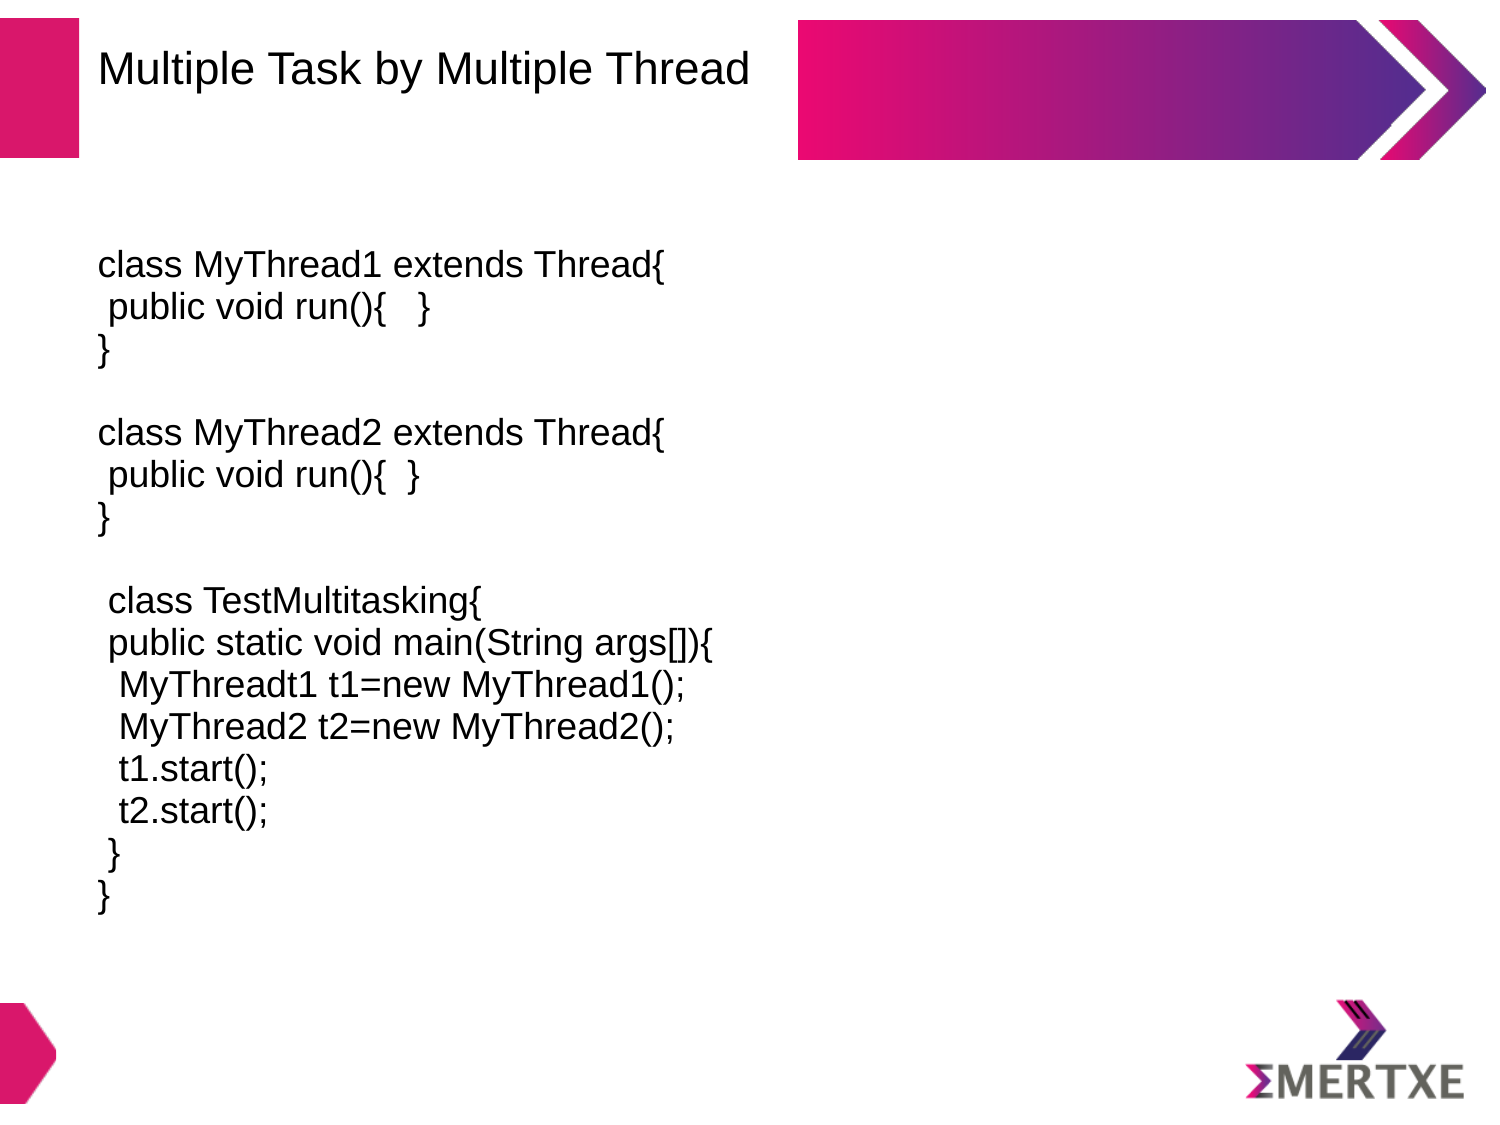

Multiple Task by Multiple Thread
class MyThread1 extends Thread{
 public void run(){ }
}
class MyThread2 extends Thread{
 public void run(){ }
}
 class TestMultitasking{
 public static void main(String args[]){
 MyThreadt1 t1=new MyThread1();
 MyThread2 t2=new MyThread2();
 t1.start();
 t2.start();
 }
}